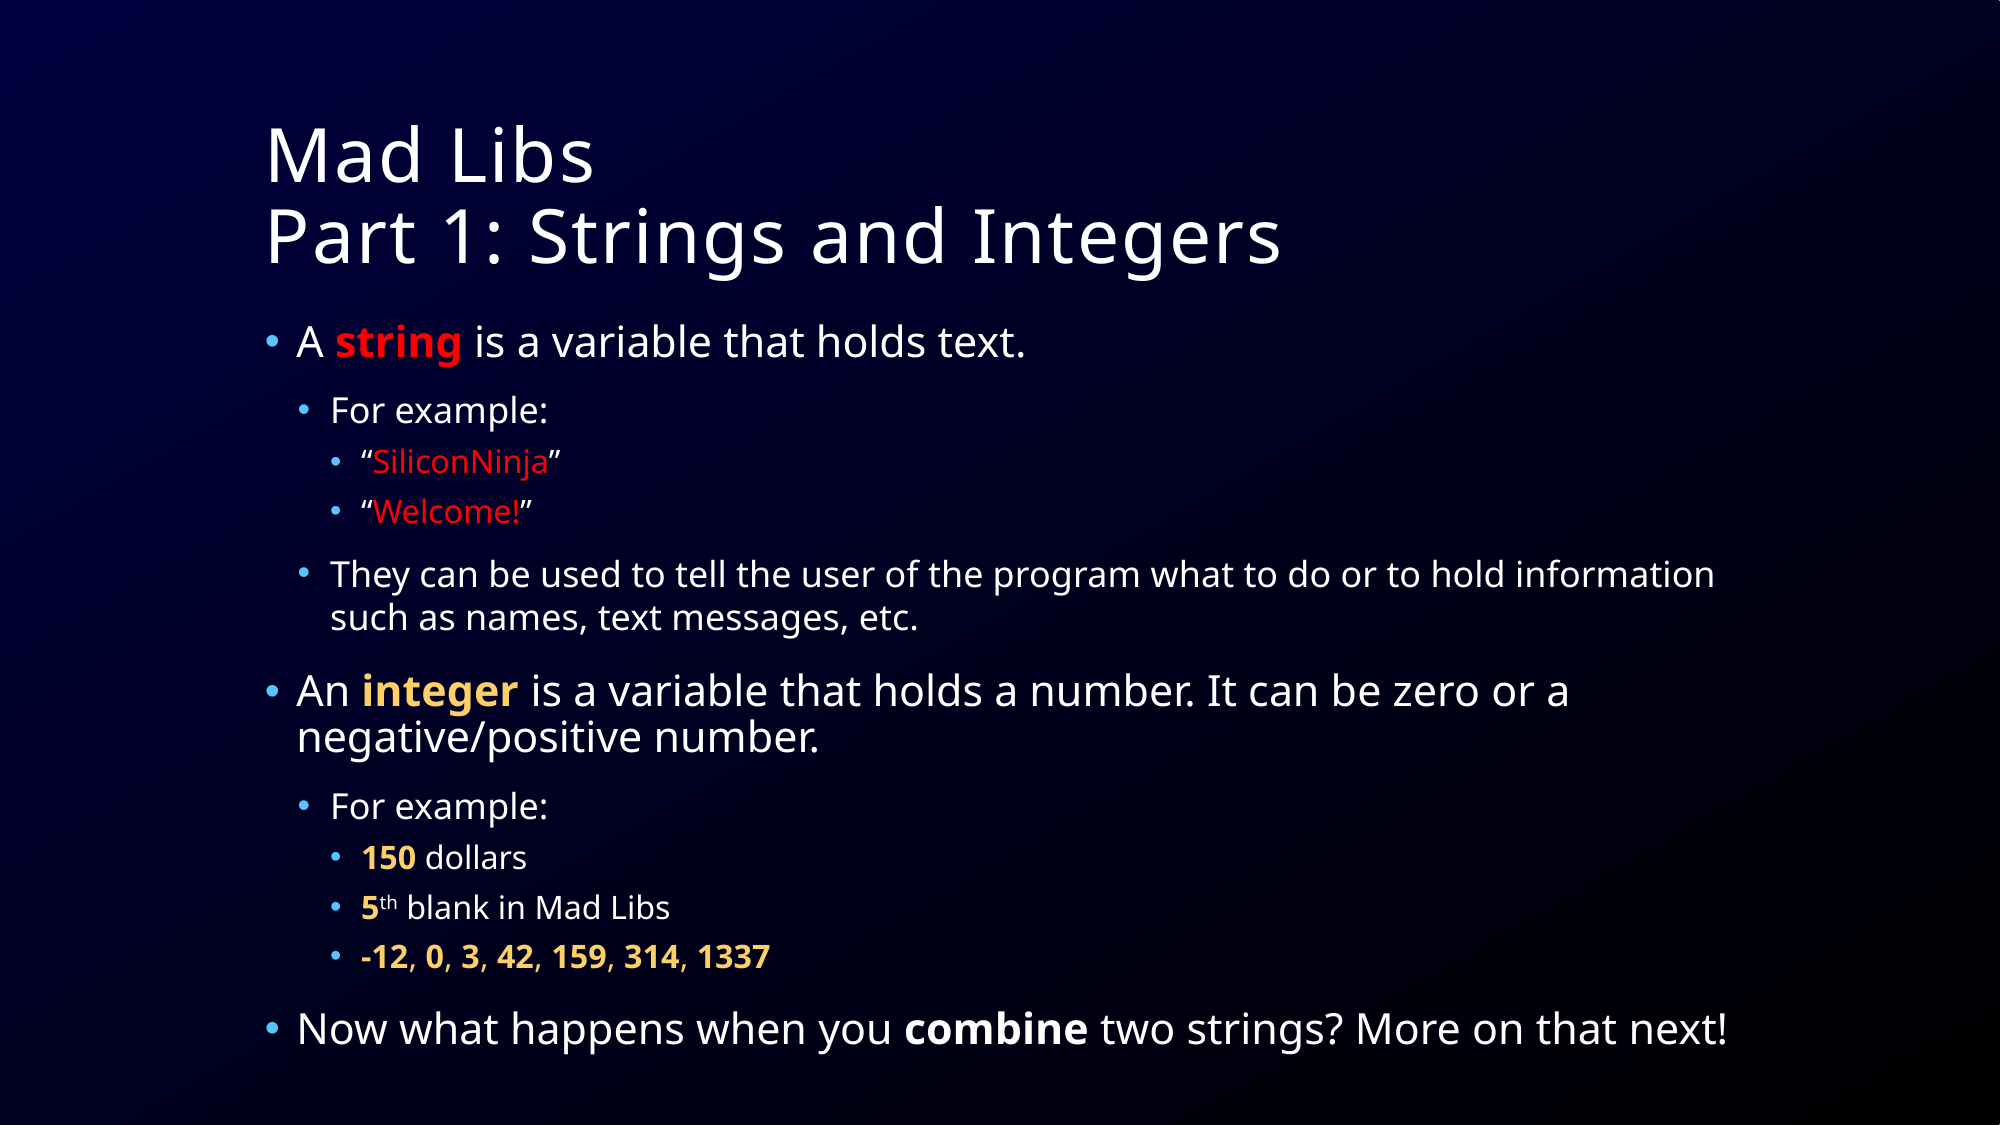

# Mad Libs Part 1: Strings and Integers
A string is a variable that holds text.
For example:
“SiliconNinja”
“Welcome!”
They can be used to tell the user of the program what to do or to hold information such as names, text messages, etc.
An integer is a variable that holds a number. It can be zero or a negative/positive number.
For example:
150 dollars
5th blank in Mad Libs
-12, 0, 3, 42, 159, 314, 1337
Now what happens when you combine two strings? More on that next!